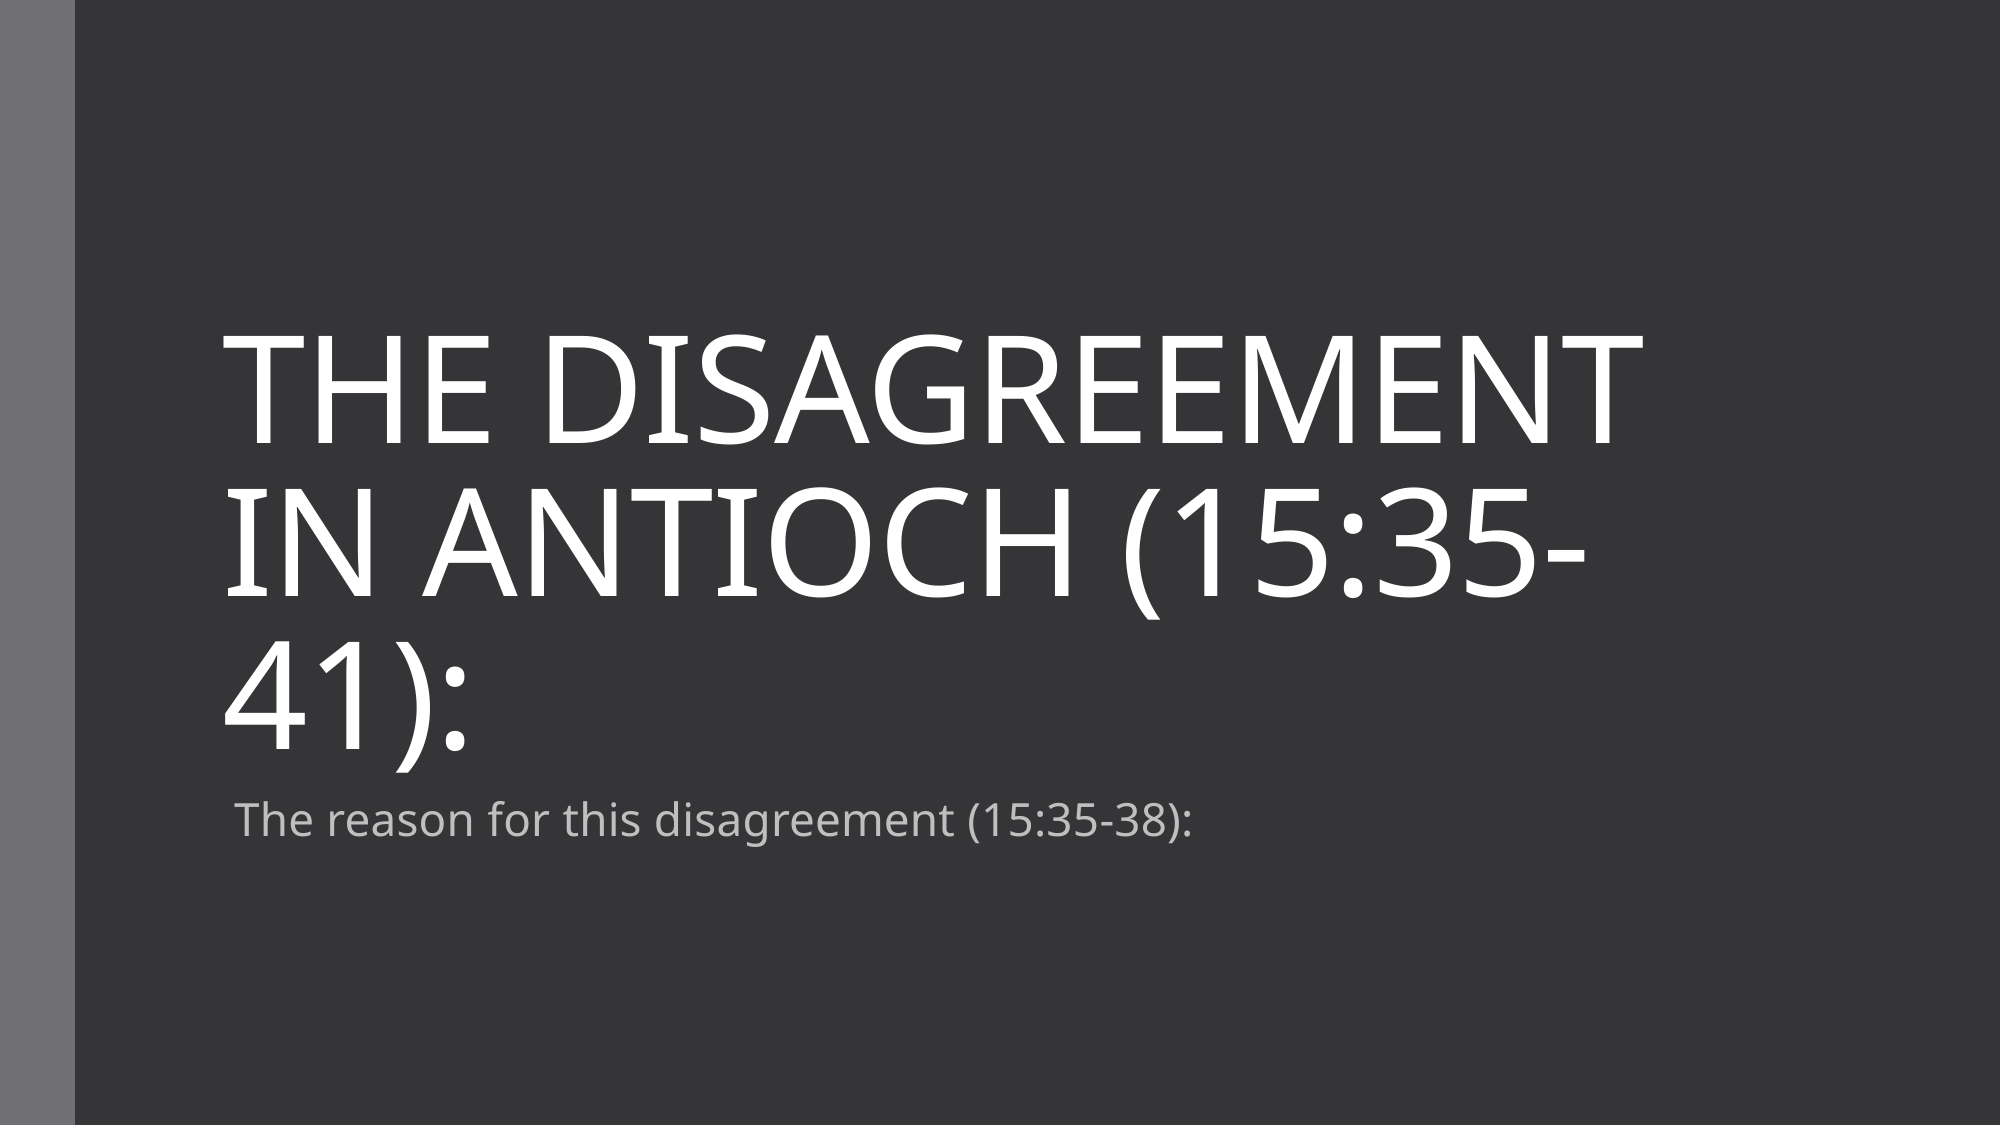

# THE DISAGREEMENT IN ANTIOCH (15:35-41):
 The reason for this disagreement (15:35-38):